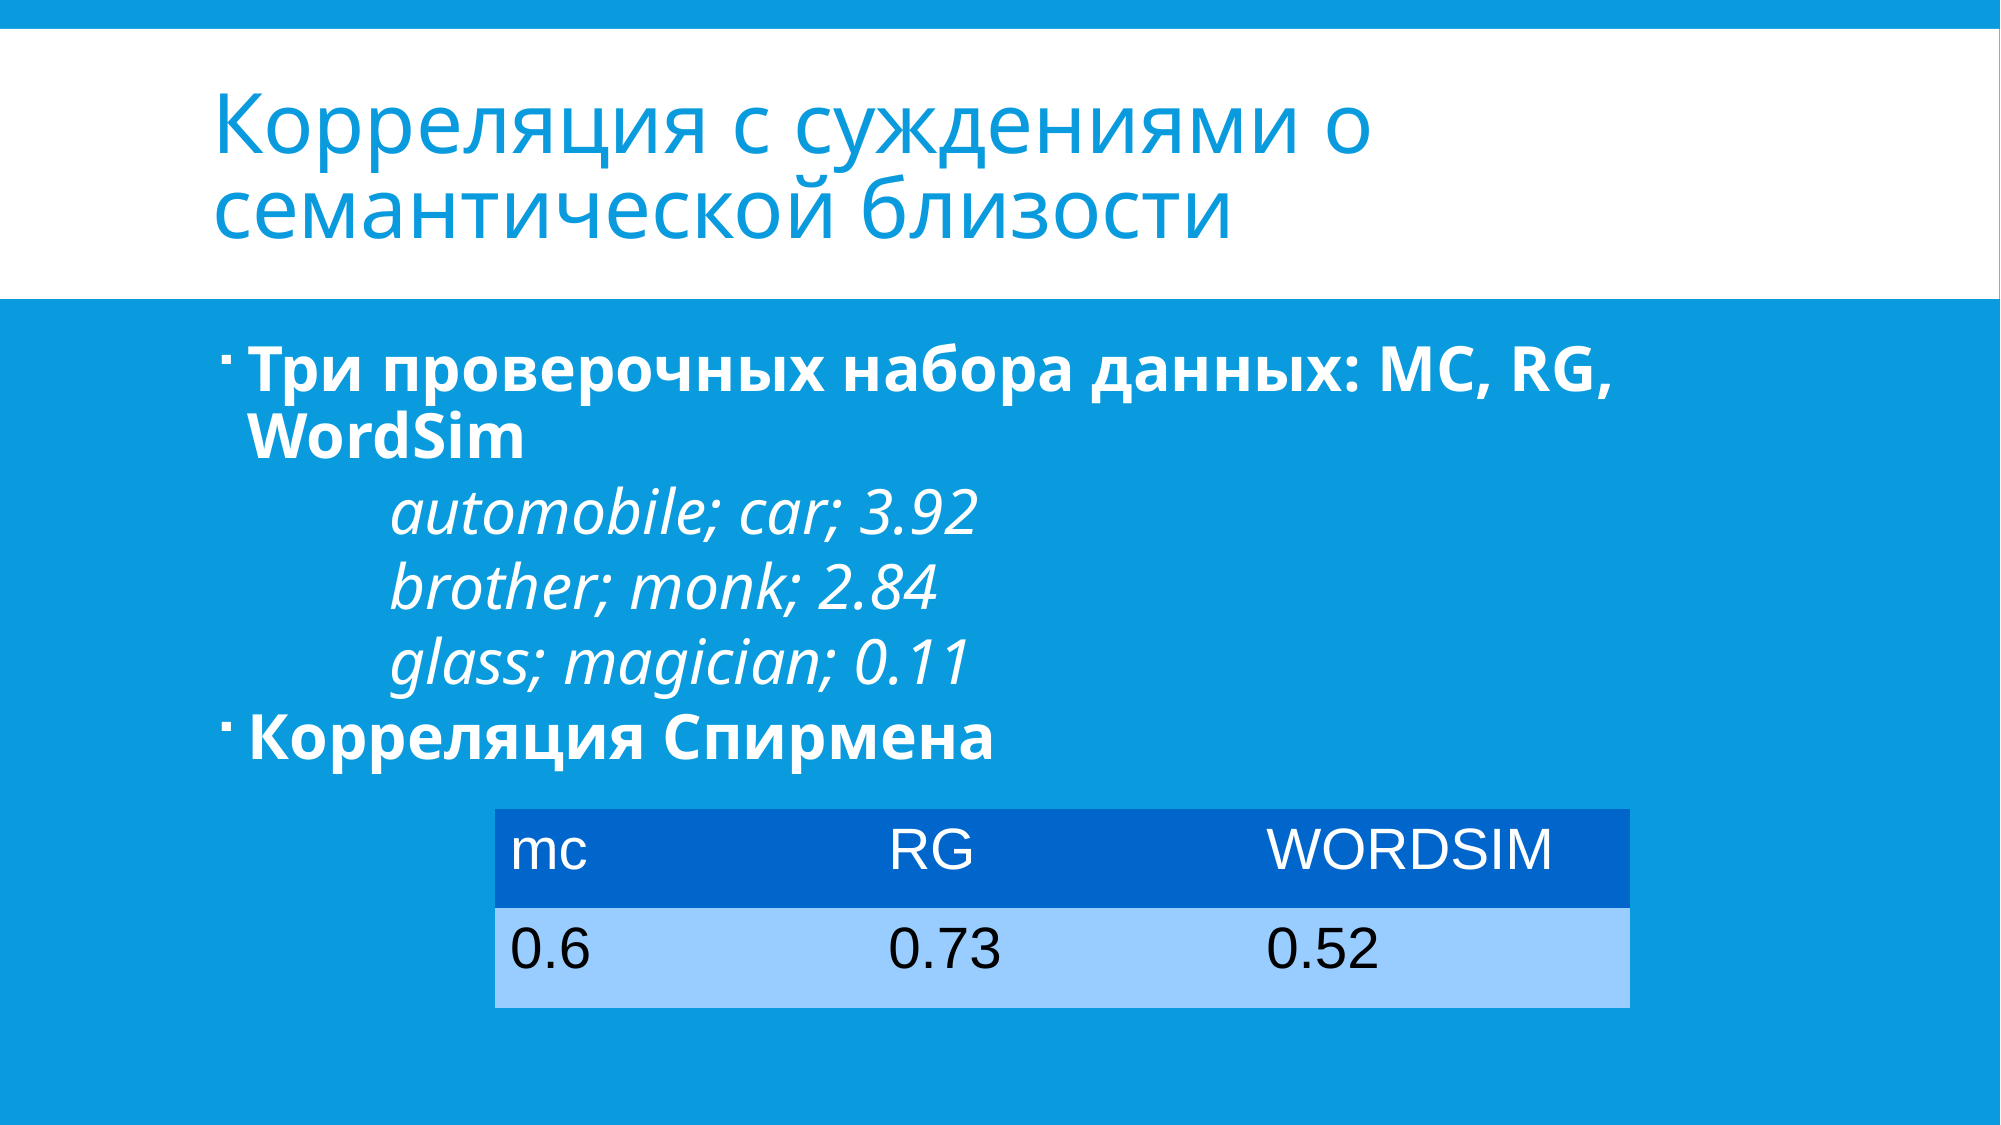

Корреляция с суждениями о семантической близости
Три проверочных набора данных: MC, RG, WordSim
automobile; car; 3.92
brother; monk; 2.84
glass; magician; 0.11
Корреляция Спирмена
| mc | RG | WORDSIM |
| --- | --- | --- |
| 0.6 | 0.73 | 0.52 |